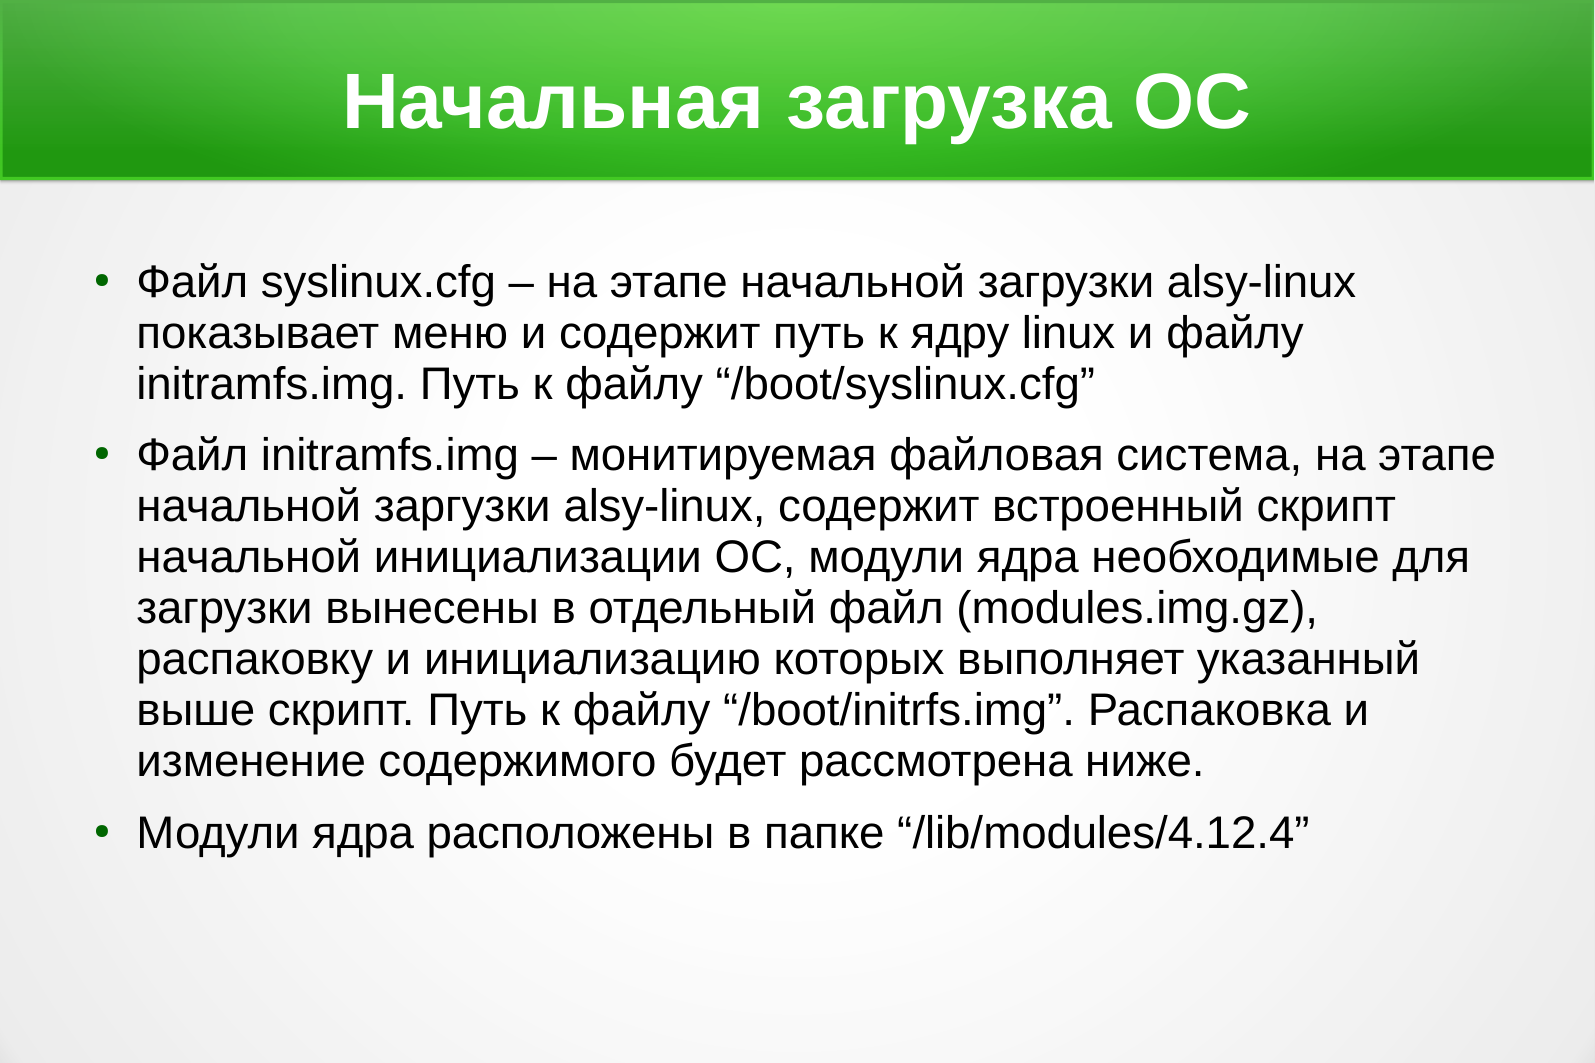

# Начальная загрузка ОС
Файл syslinux.cfg – на этапе начальной загрузки alsy-linux показывает меню и содержит путь к ядру linux и файлу initramfs.img. Путь к файлу “/boot/syslinux.cfg”
Файл initramfs.img – монитируемая файловая система, на этапе начальной заргузки alsy-linux, содержит встроенный скрипт начальной инициализации ОС, модули ядра необходимые для загрузки вынесены в отдельный файл (modules.img.gz), распаковку и инициализацию которых выполняет указанный выше скрипт. Путь к файлу “/boot/initrfs.img”. Распаковка и изменение содержимого будет рассмотрена ниже.
Модули ядра расположены в папке “/lib/modules/4.12.4”